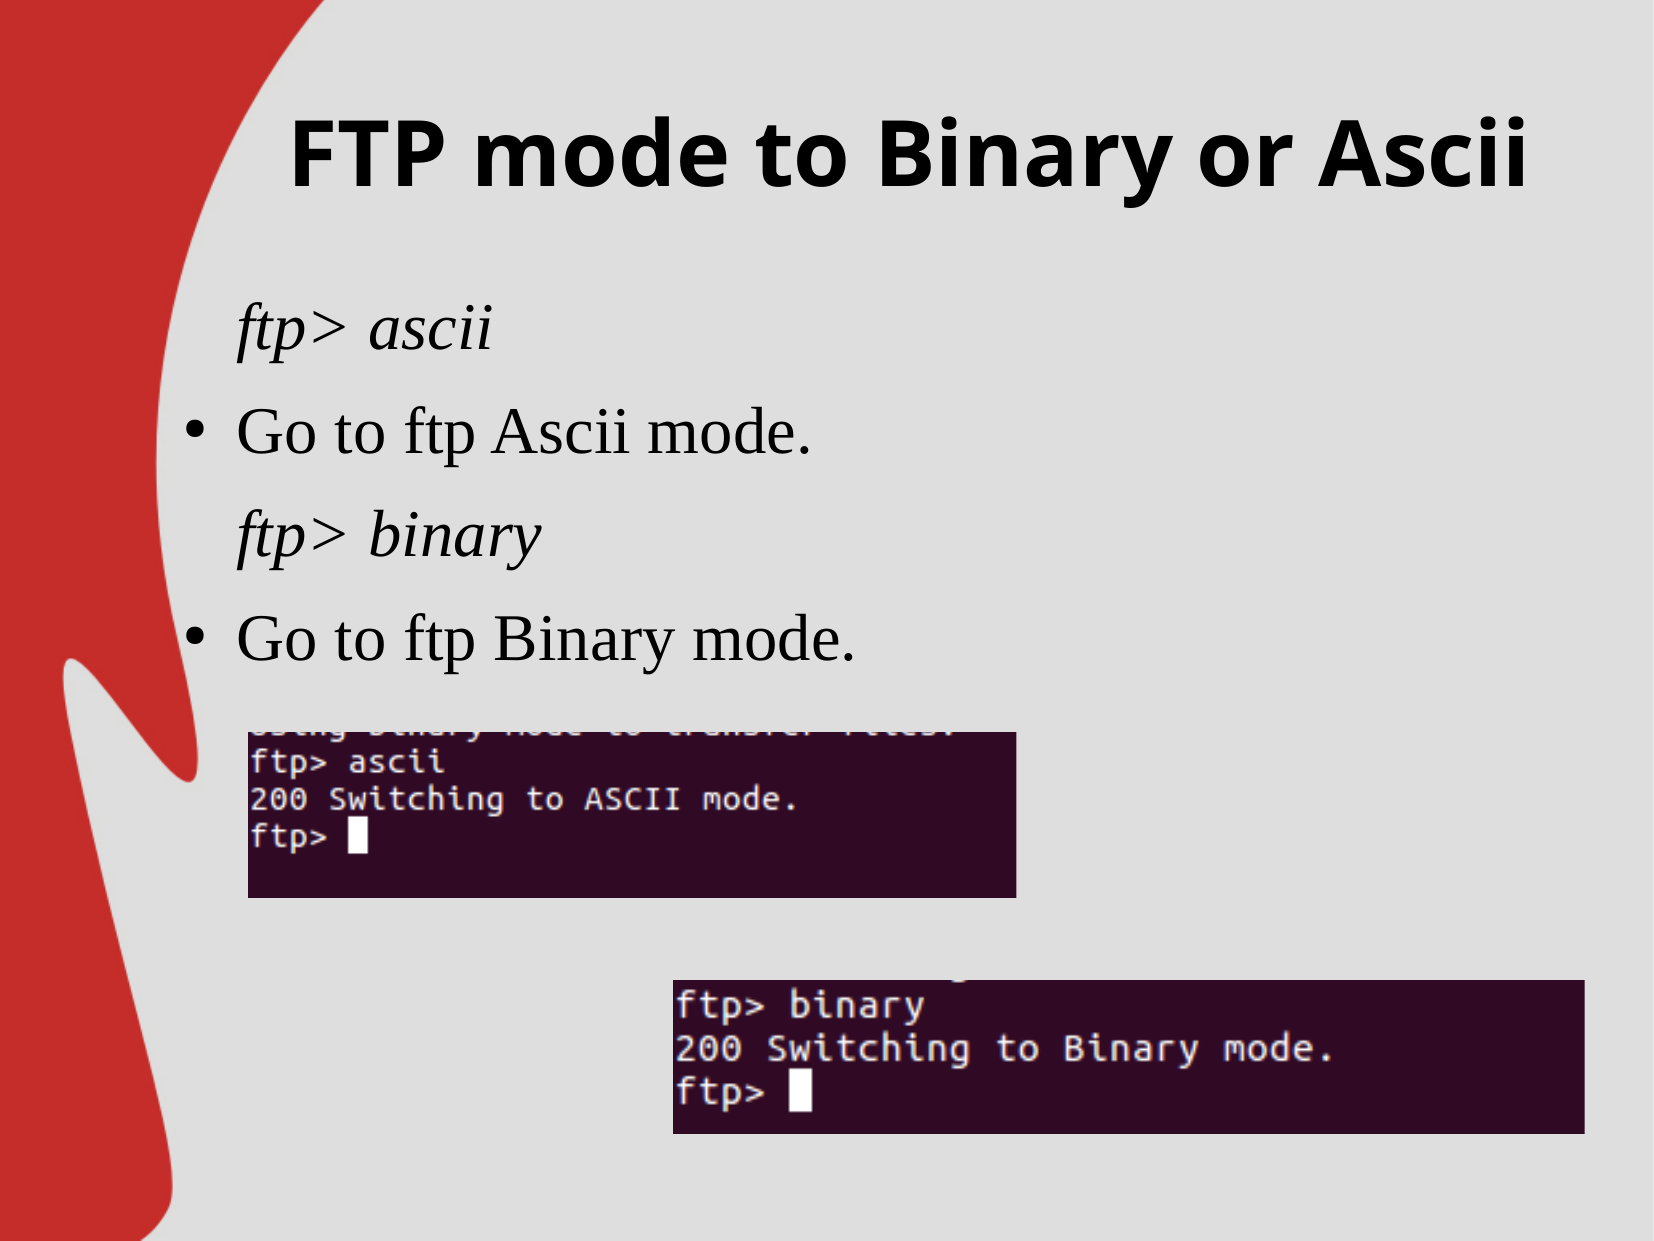

# FTP mode to Binary or Ascii
ftp> ascii
Go to ftp Ascii mode.
ftp> binary
Go to ftp Binary mode.